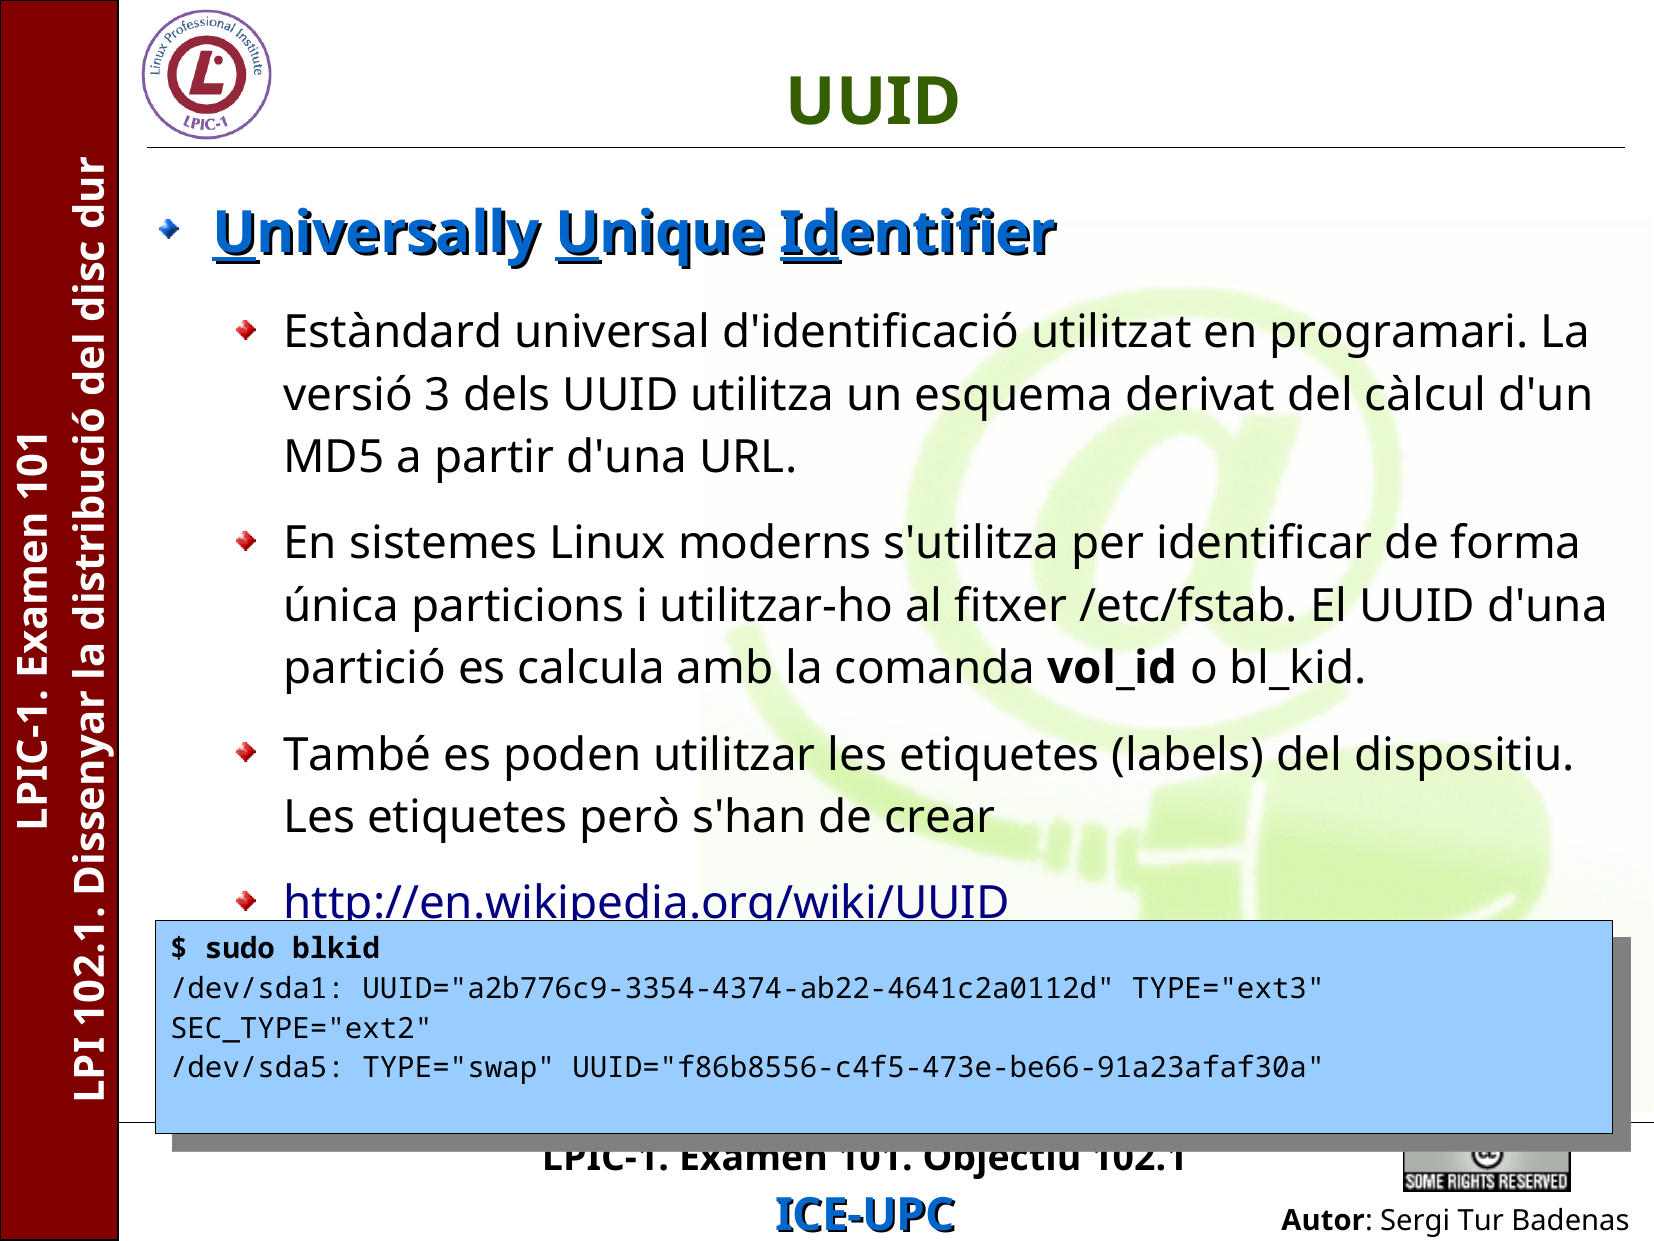

# UUID
Universally Unique Identifier
Estàndard universal d'identificació utilitzat en programari. La versió 3 dels UUID utilitza un esquema derivat del càlcul d'un MD5 a partir d'una URL.
En sistemes Linux moderns s'utilitza per identificar de forma única particions i utilitzar-ho al fitxer /etc/fstab. El UUID d'una partició es calcula amb la comanda vol_id o bl_kid.
També es poden utilitzar les etiquetes (labels) del dispositiu. Les etiquetes però s'han de crear
http://en.wikipedia.org/wiki/UUID
$ sudo blkid
/dev/sda1: UUID="a2b776c9-3354-4374-ab22-4641c2a0112d" TYPE="ext3" SEC_TYPE="ext2"
/dev/sda5: TYPE="swap" UUID="f86b8556-c4f5-473e-be66-91a23afaf30a"